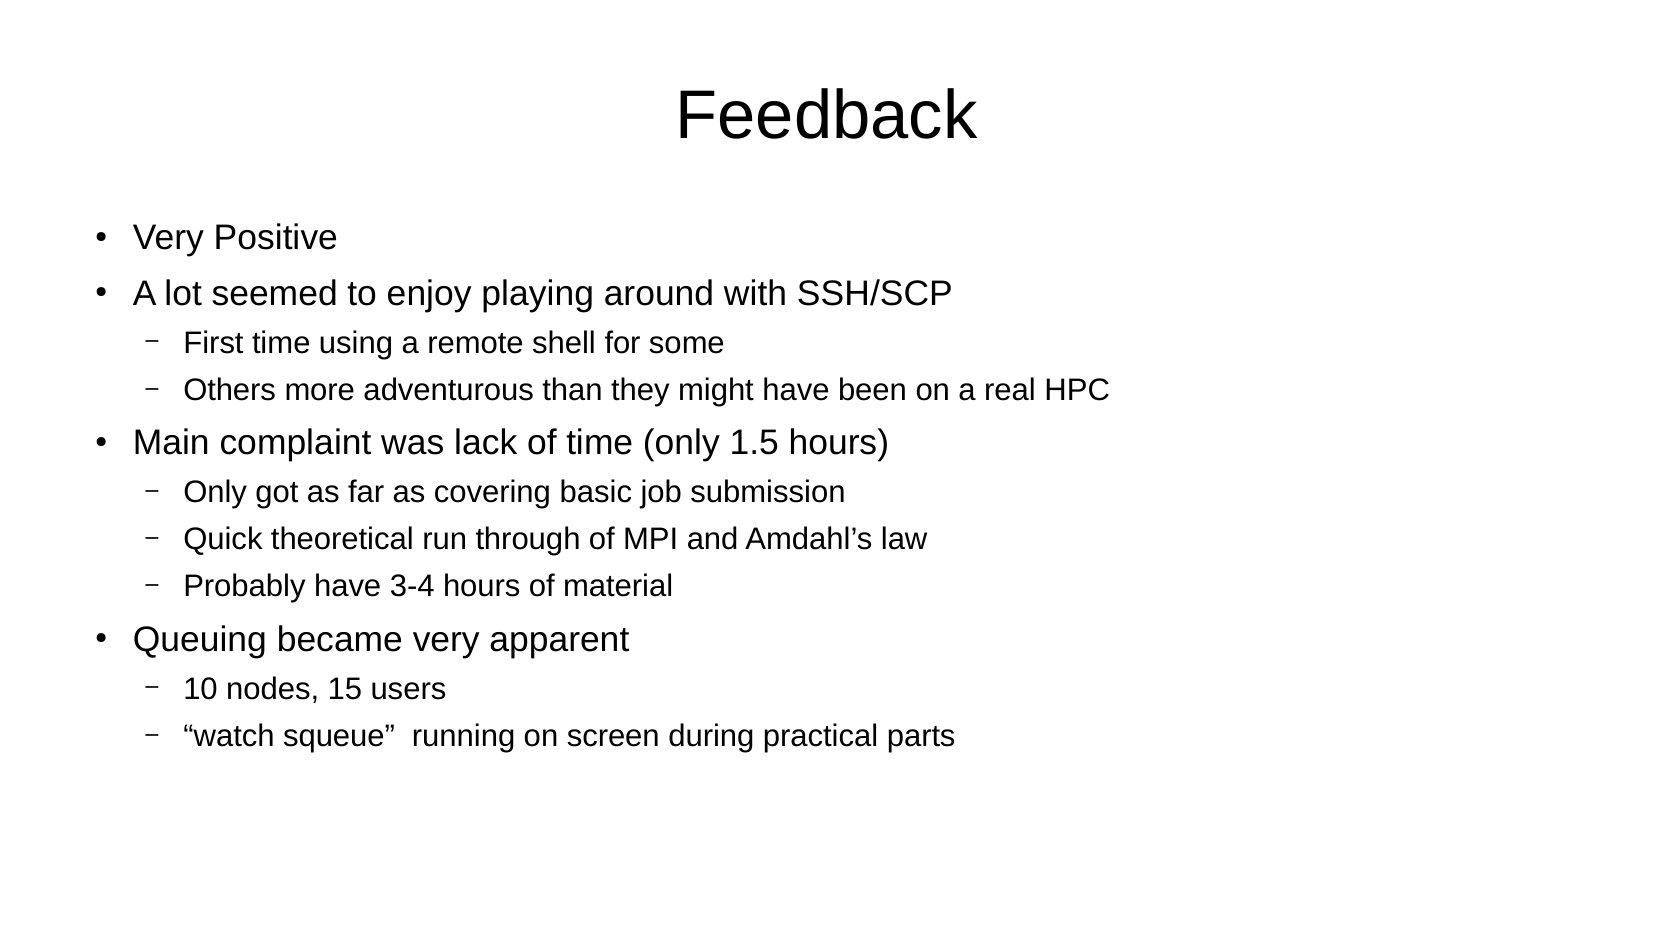

# Feedback
Very Positive
A lot seemed to enjoy playing around with SSH/SCP
First time using a remote shell for some
Others more adventurous than they might have been on a real HPC
Main complaint was lack of time (only 1.5 hours)
Only got as far as covering basic job submission
Quick theoretical run through of MPI and Amdahl’s law
Probably have 3-4 hours of material
Queuing became very apparent
10 nodes, 15 users
“watch squeue” running on screen during practical parts